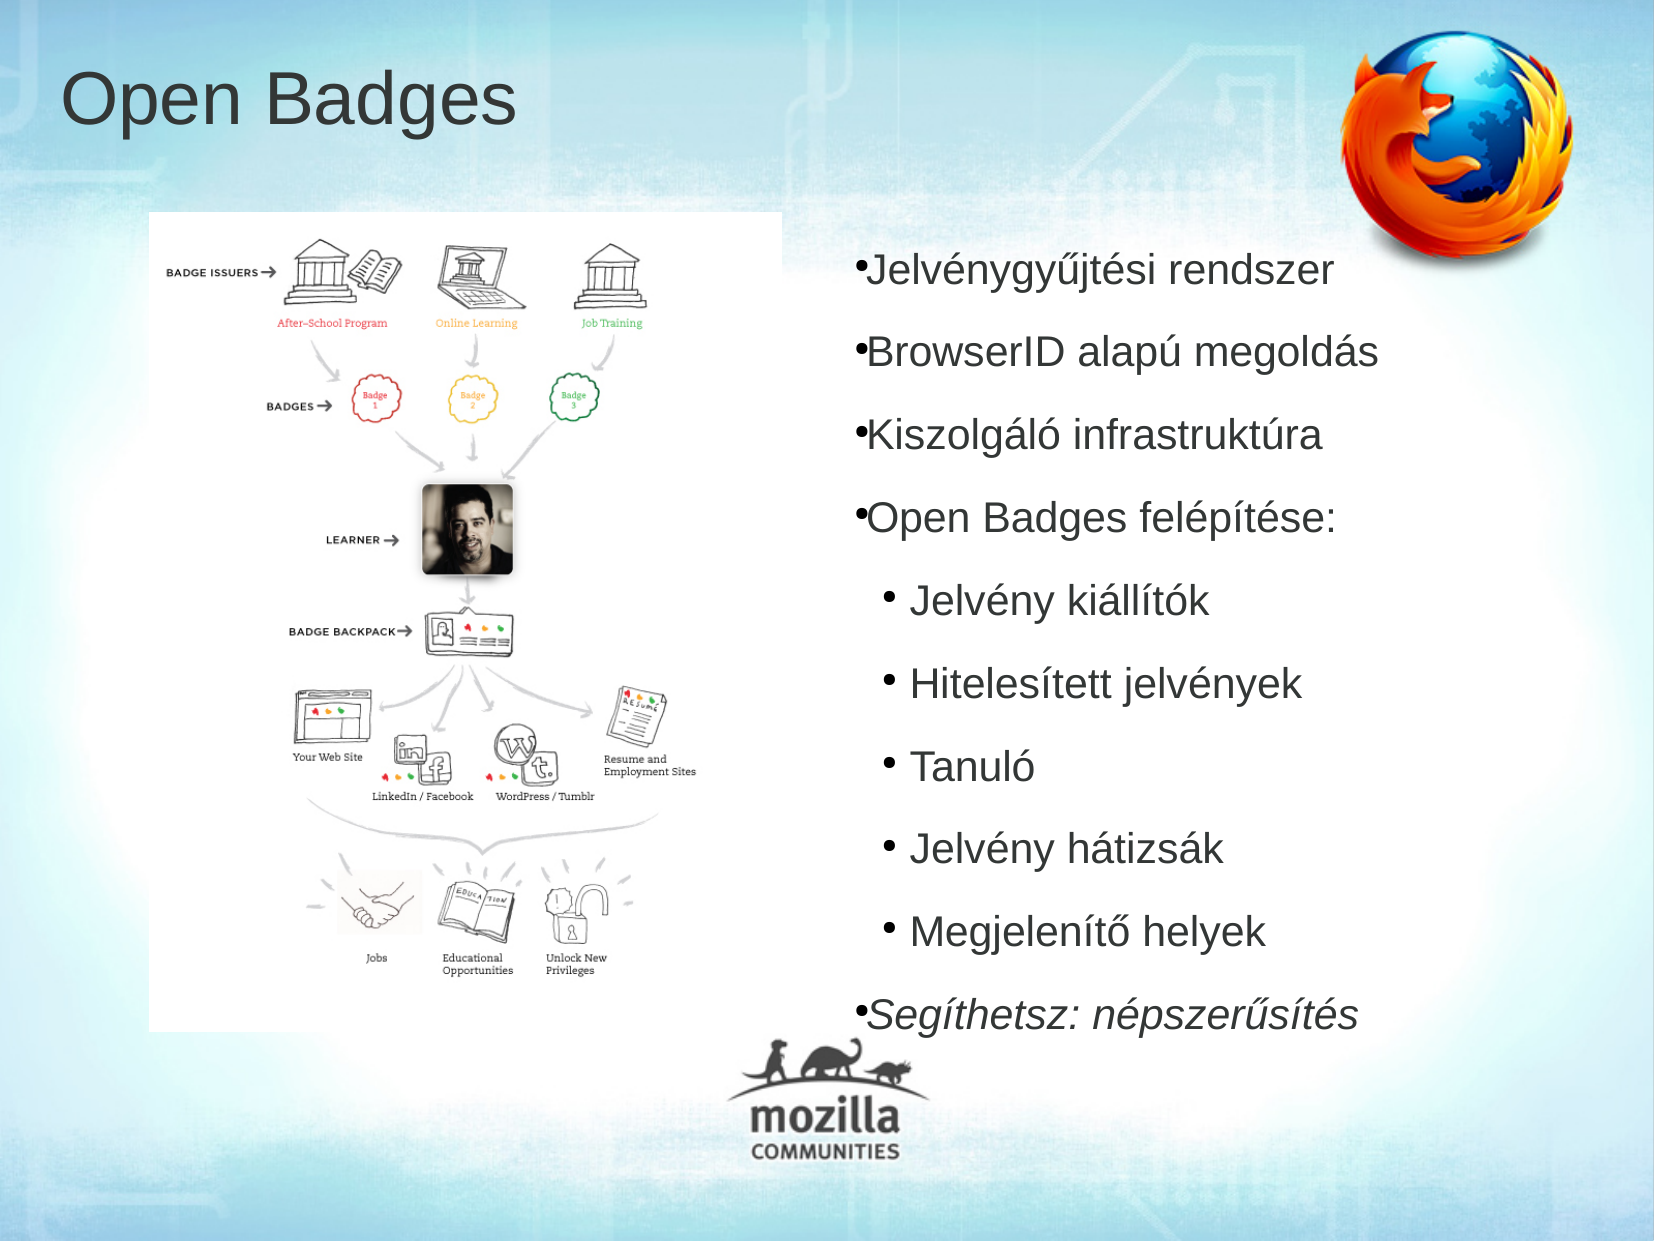

# Open Badges
Jelvénygyűjtési rendszer
BrowserID alapú megoldás
Kiszolgáló infrastruktúra
Open Badges felépítése:
Jelvény kiállítók
Hitelesített jelvények
Tanuló
Jelvény hátizsák
Megjelenítő helyek
Segíthetsz: népszerűsítés